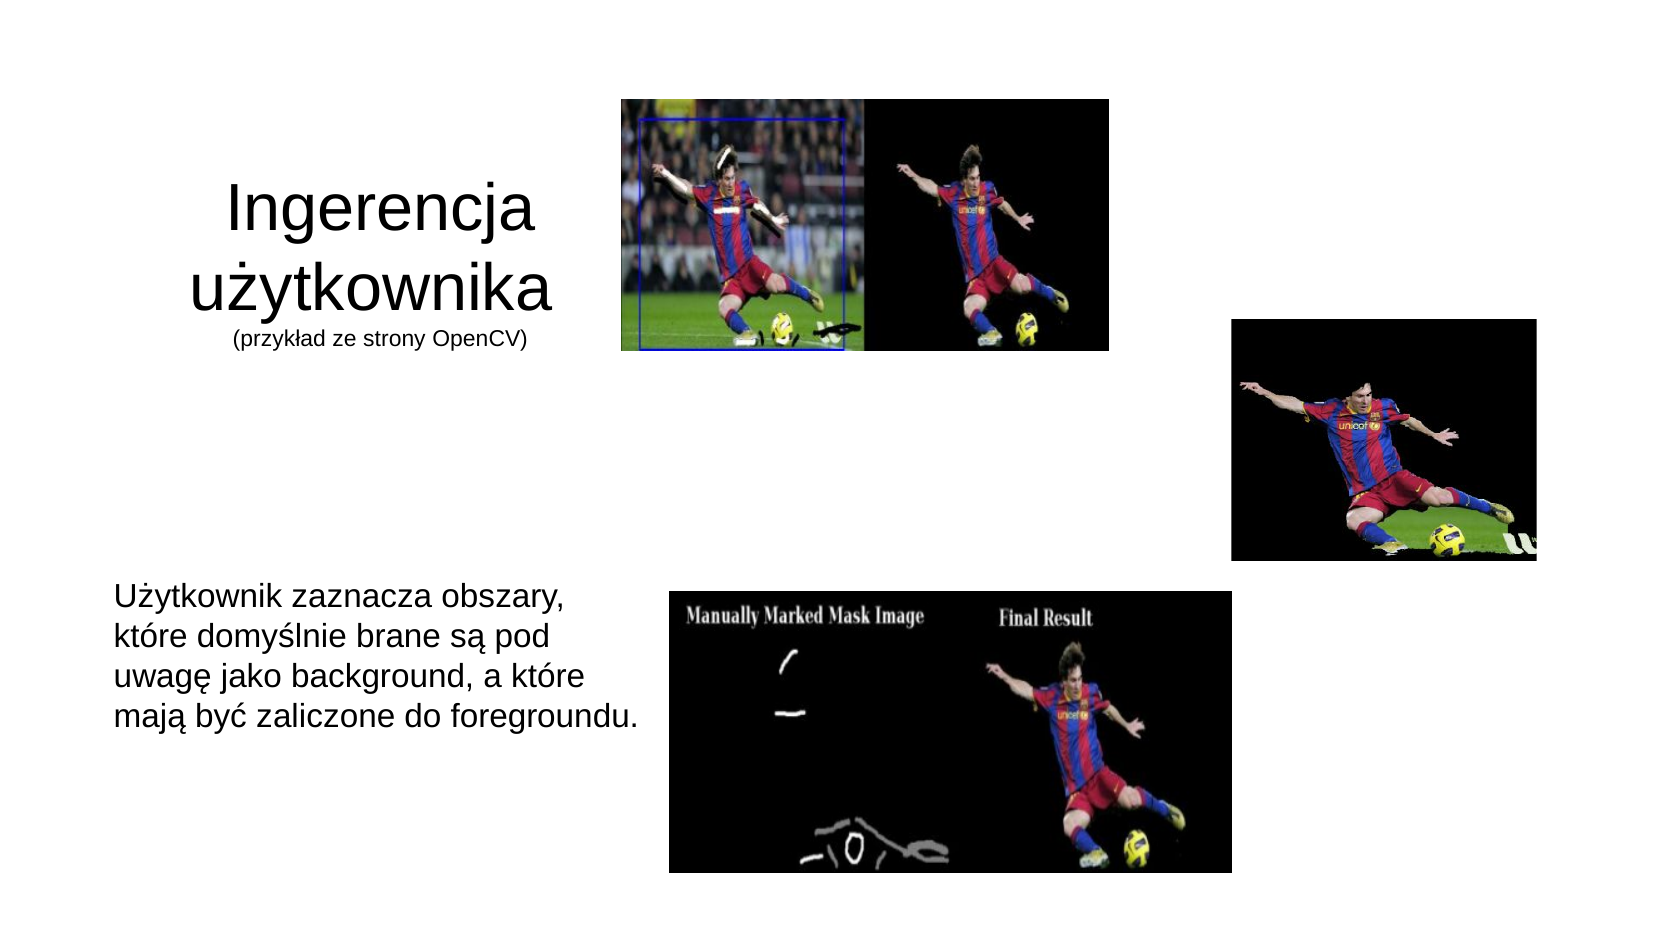

# Ingerencja użytkownika (przykład ze strony OpenCV)
Użytkownik zaznacza obszary, które domyślnie brane są pod uwagę jako background, a które mają być zaliczone do foregroundu.